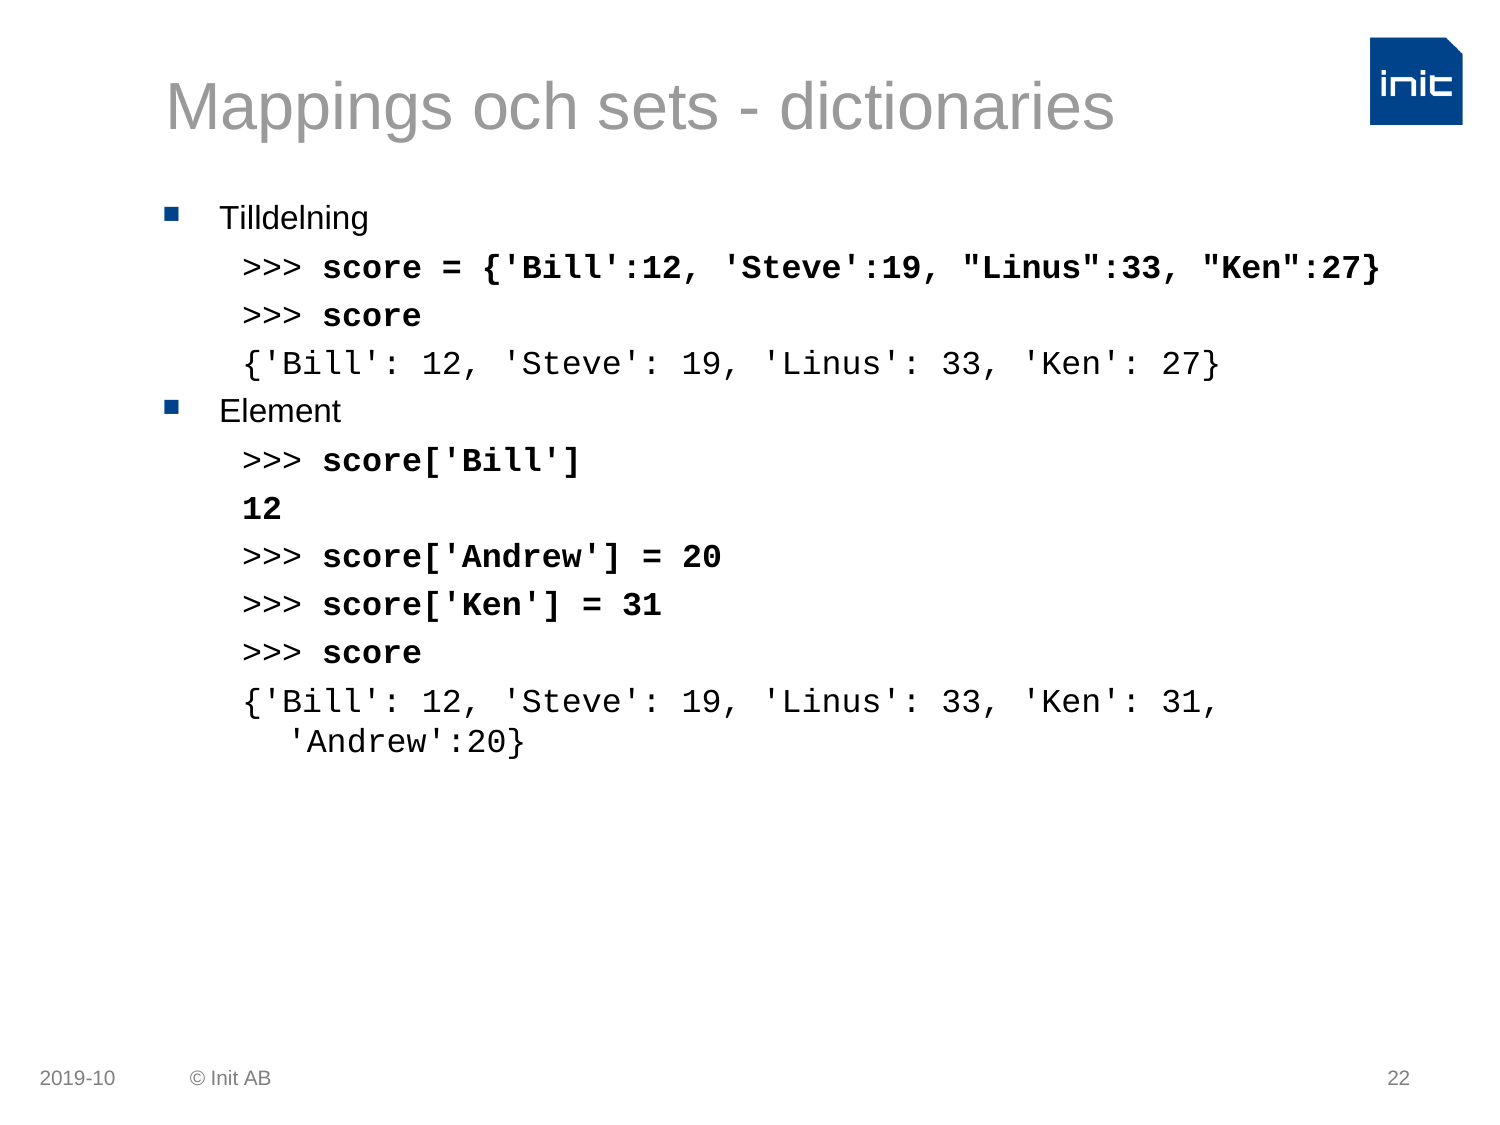

Mappings och sets - dictionaries
Tilldelning
>>> score = {'Bill':12, 'Steve':19, "Linus":33, "Ken":27}
>>> score
{'Bill': 12, 'Steve': 19, 'Linus': 33, 'Ken': 27}
Element
>>> score['Bill']
12
>>> score['Andrew'] = 20
>>> score['Ken'] = 31
>>> score
{'Bill': 12, 'Steve': 19, 'Linus': 33, 'Ken': 31, 'Andrew':20}
2019-10
© Init AB